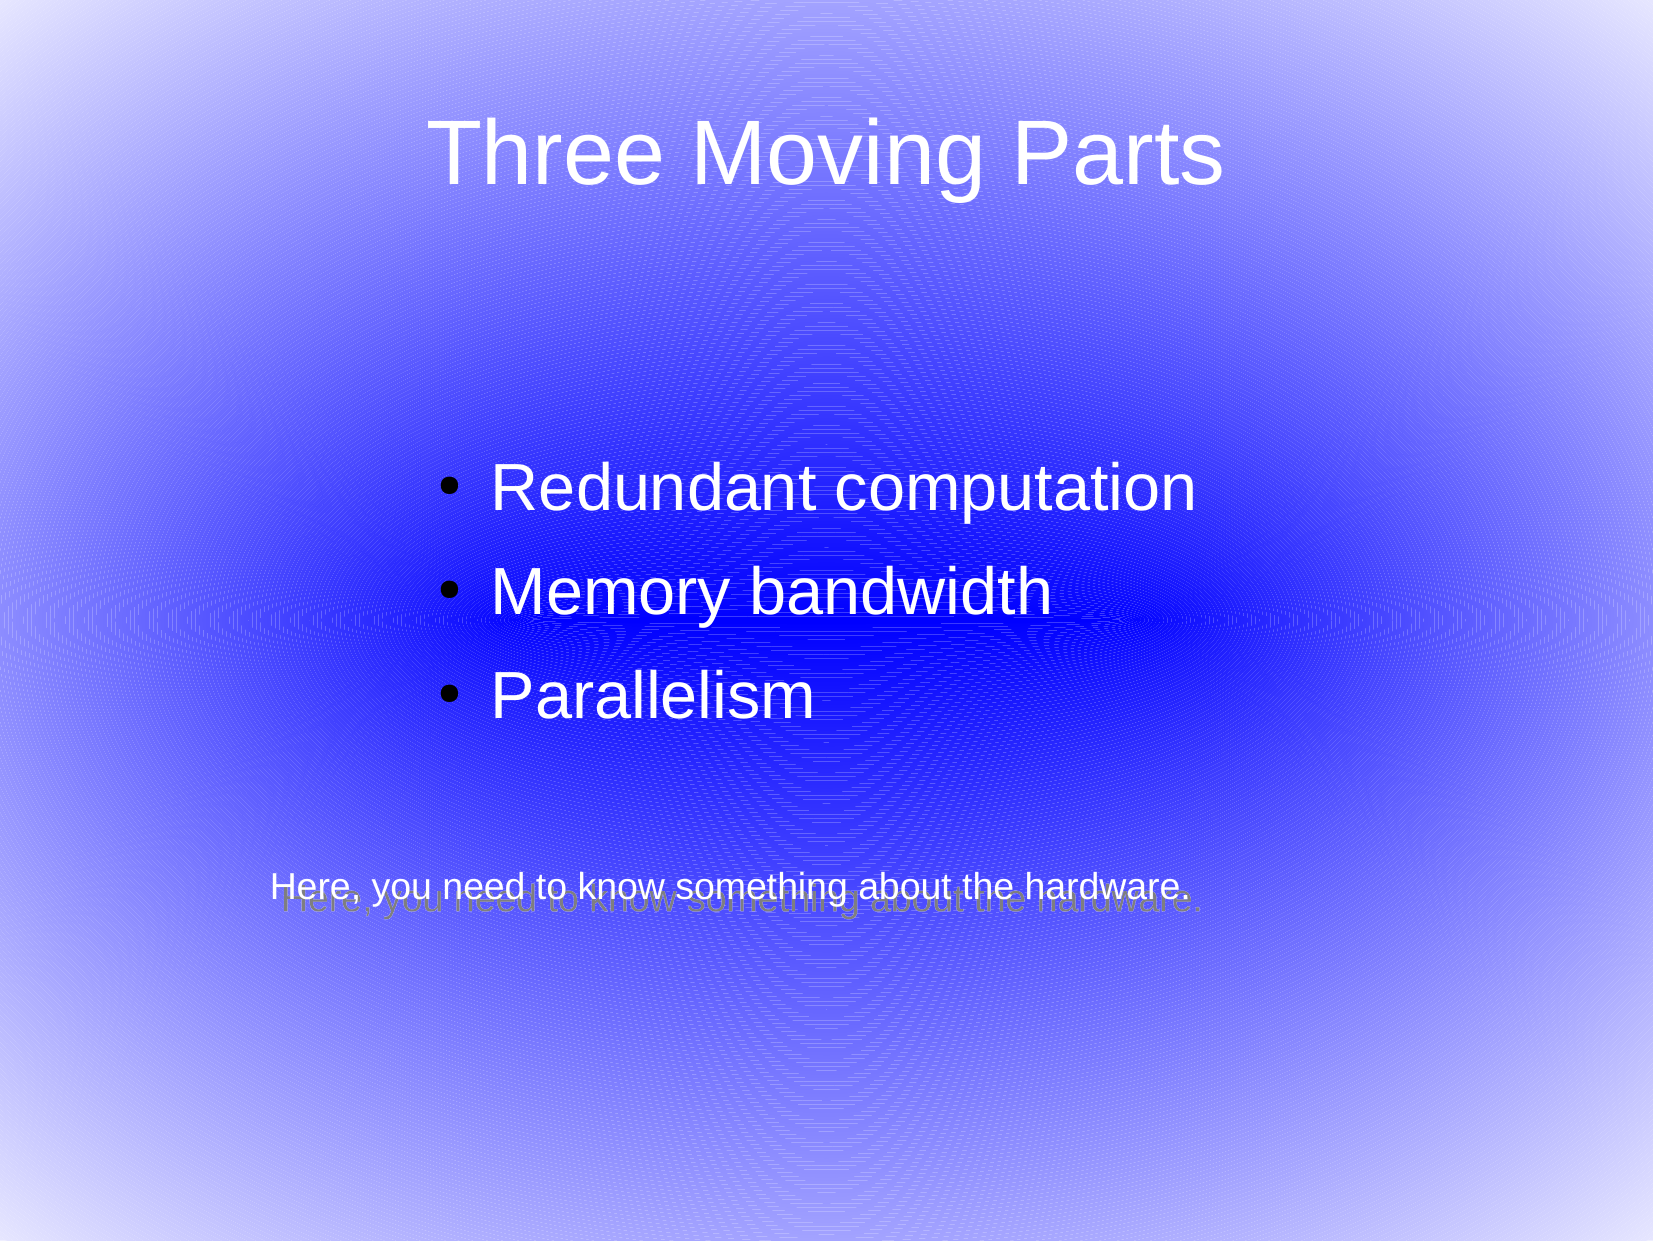

# Three Moving Parts
Redundant computation
Memory bandwidth
Parallelism
Here, you need to know something about the hardware.